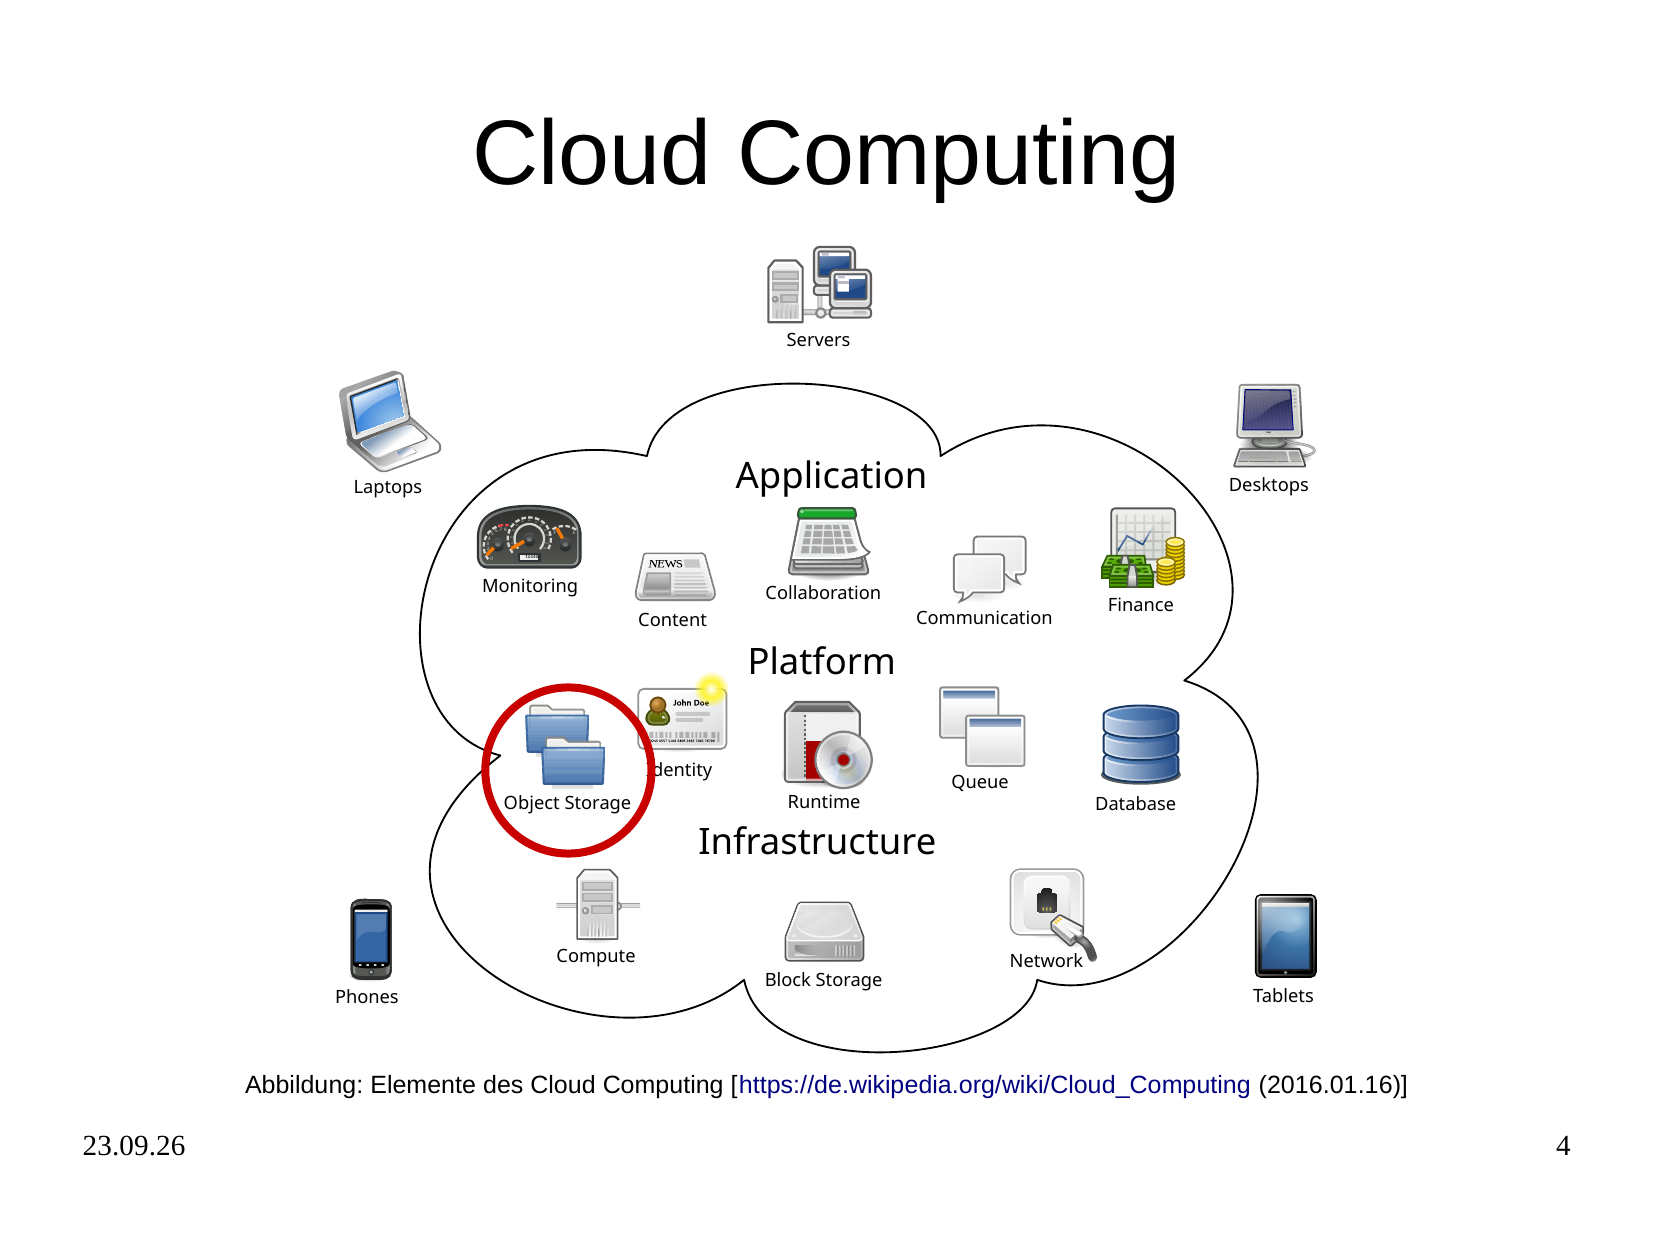

# Cloud Computing
Abbildung: Elemente des Cloud Computing [https://de.wikipedia.org/wiki/Cloud_Computing (2016.01.16)]
4